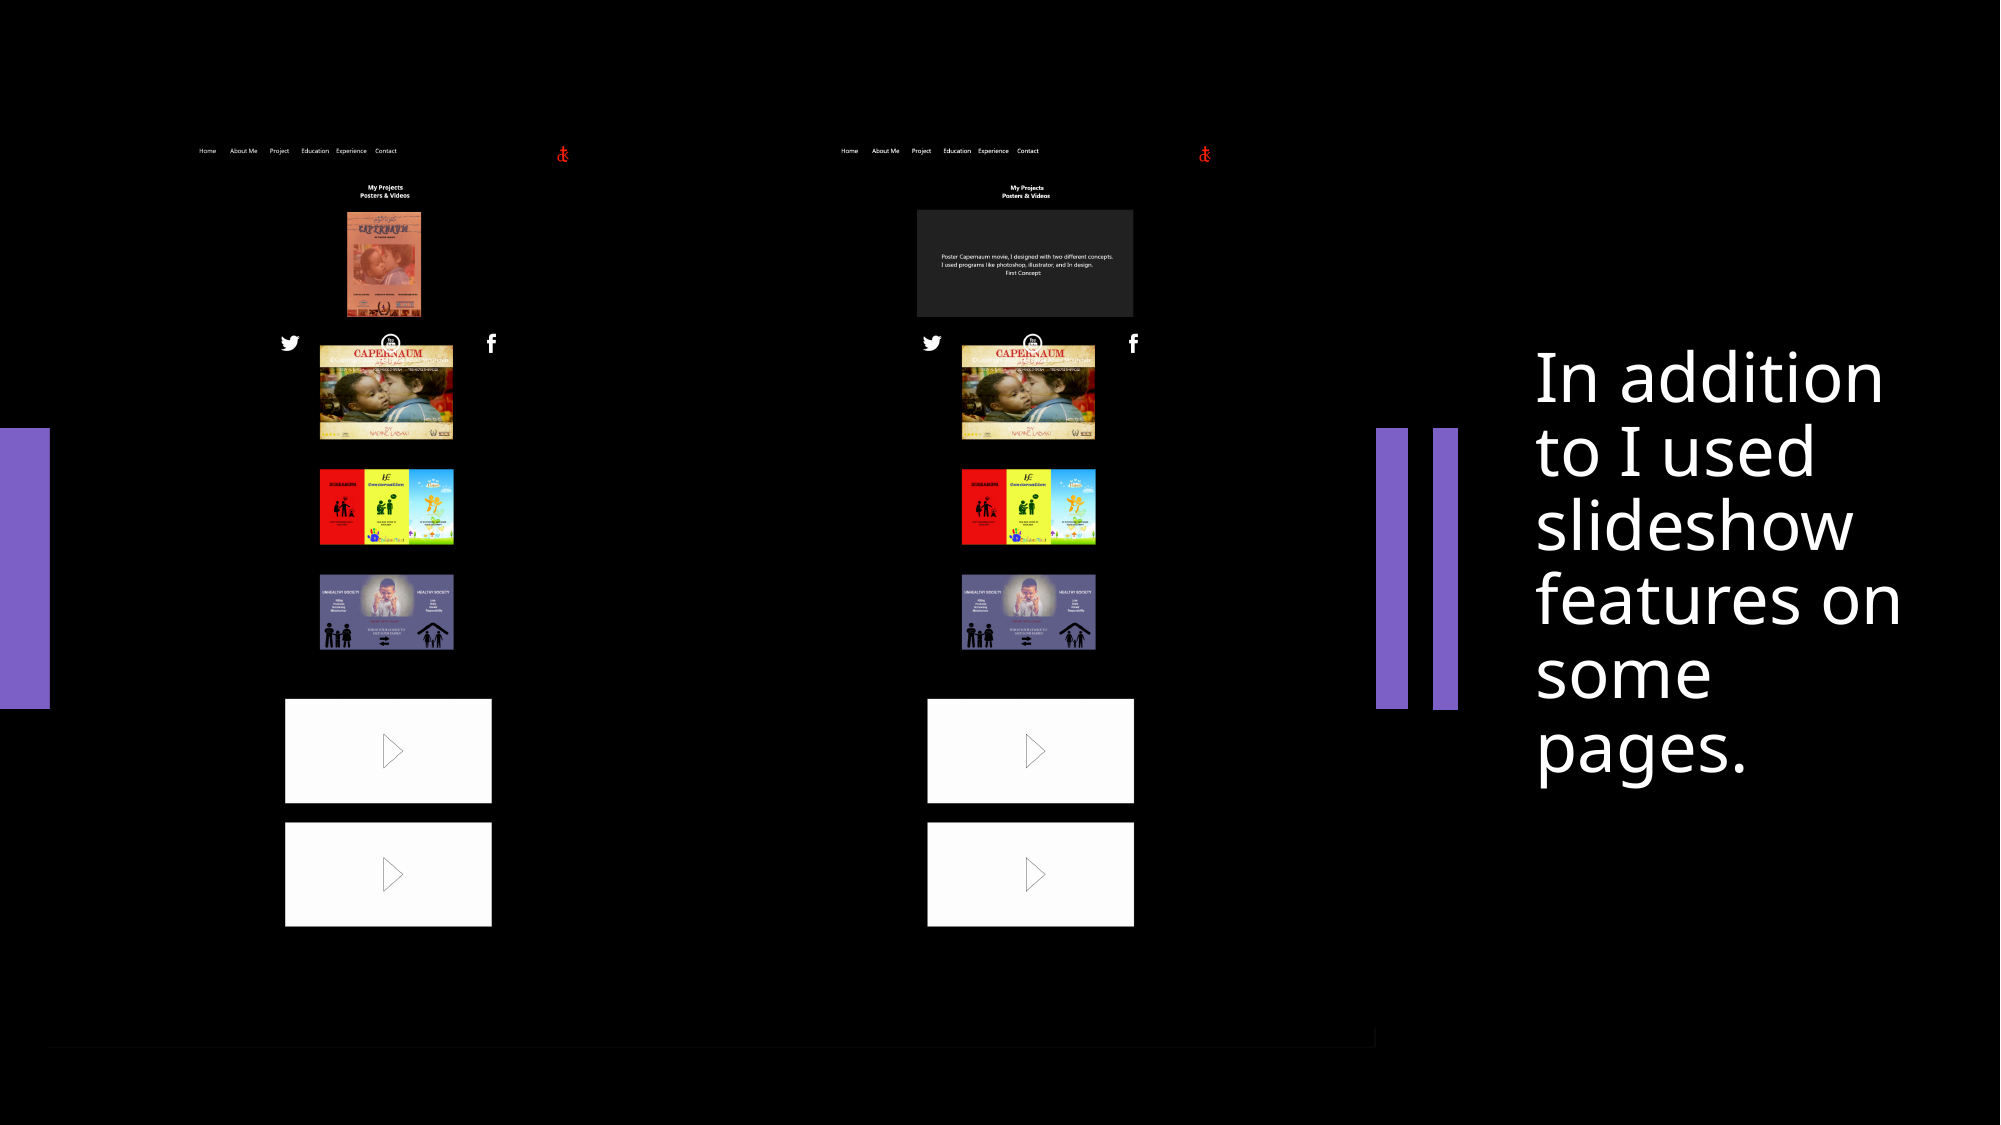

# In addition to I used slideshow features on some pages.